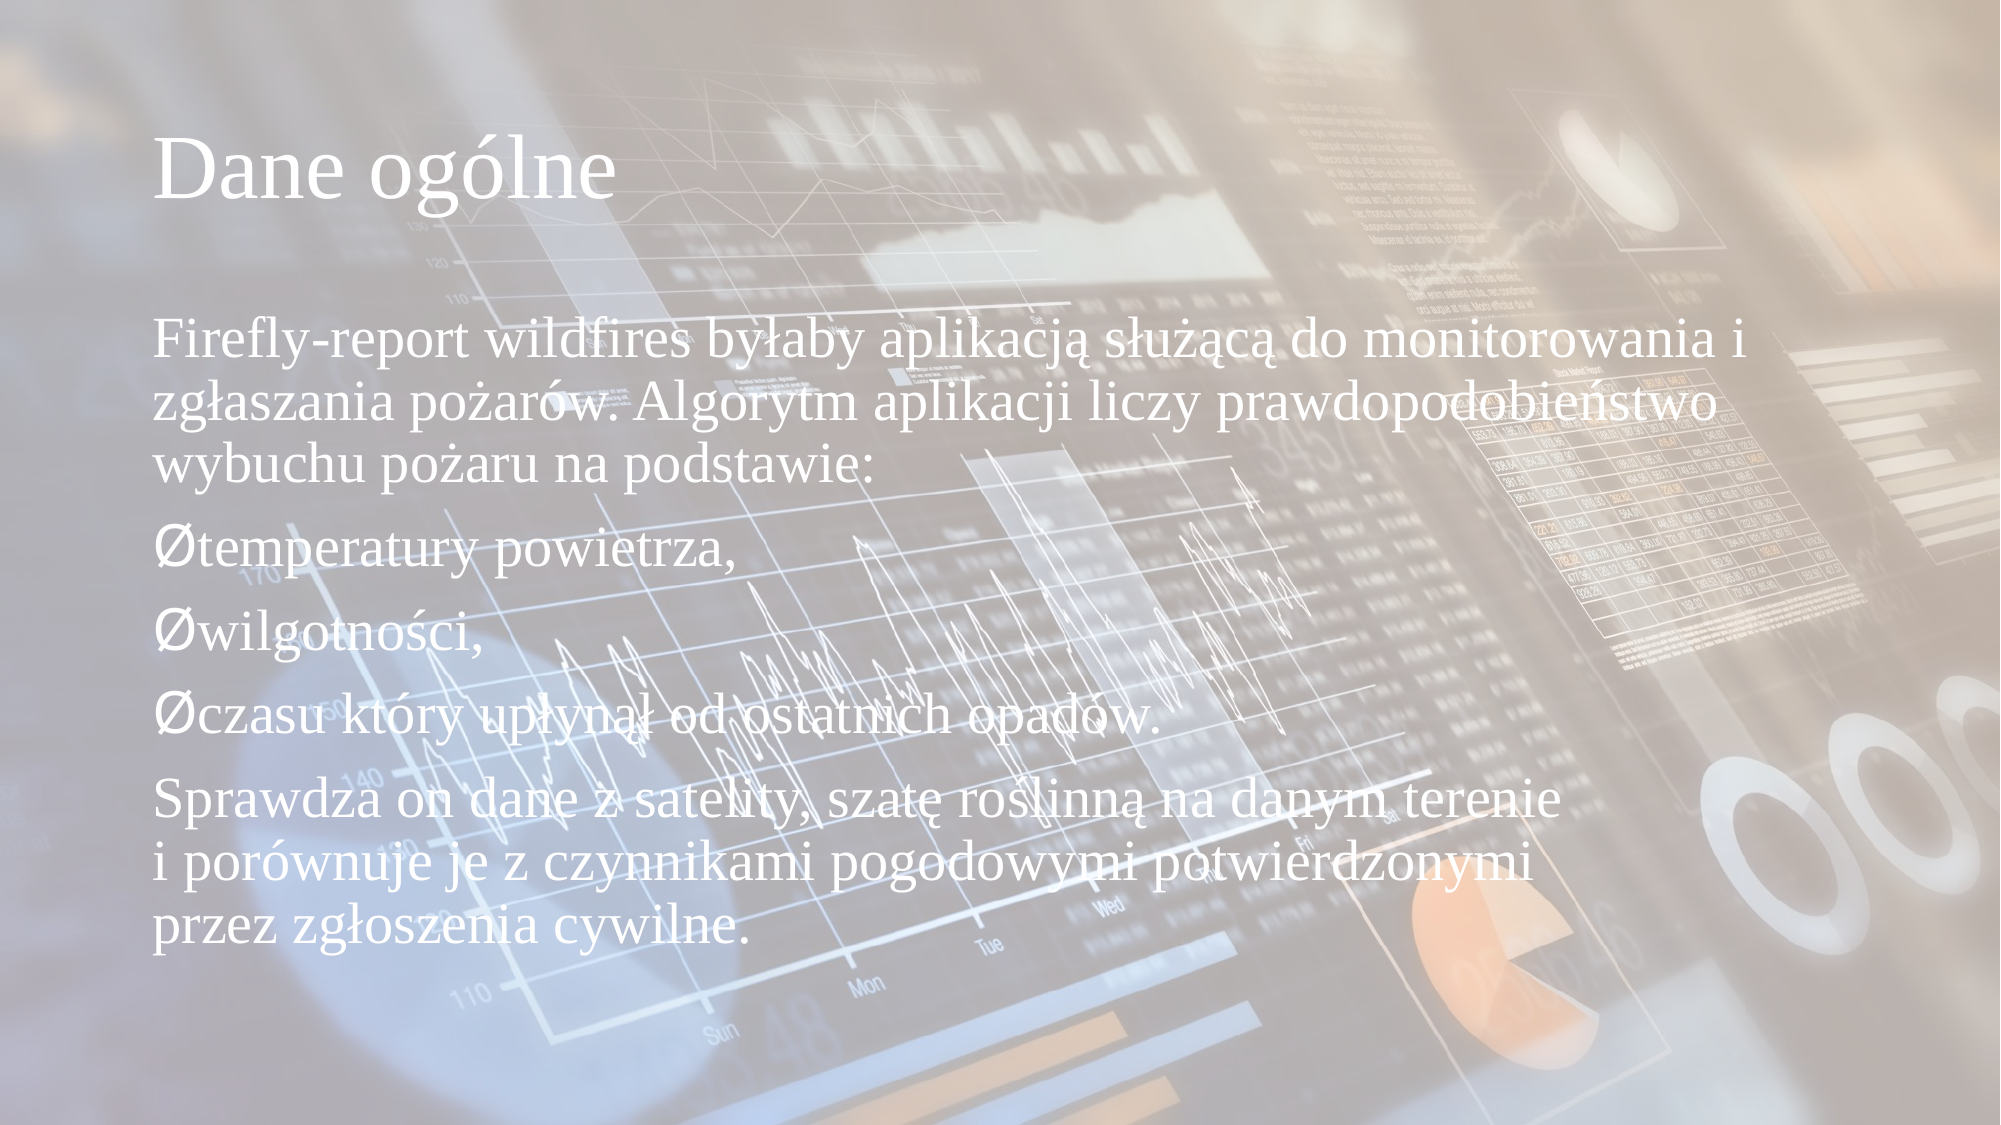

# Dane ogólne
Firefly-report wildfires byłaby aplikacją służącą do monitorowania i zgłaszania pożarów. Algorytm aplikacji liczy prawdopodobieństwo wybuchu pożaru na podstawie:
temperatury powietrza,
wilgotności,
czasu który upłynął od ostatnich opadów.
Sprawdza on dane z satelity, szatę roślinną na danym terenie i porównuje je z czynnikami pogodowymi potwierdzonymi przez zgłoszenia cywilne.